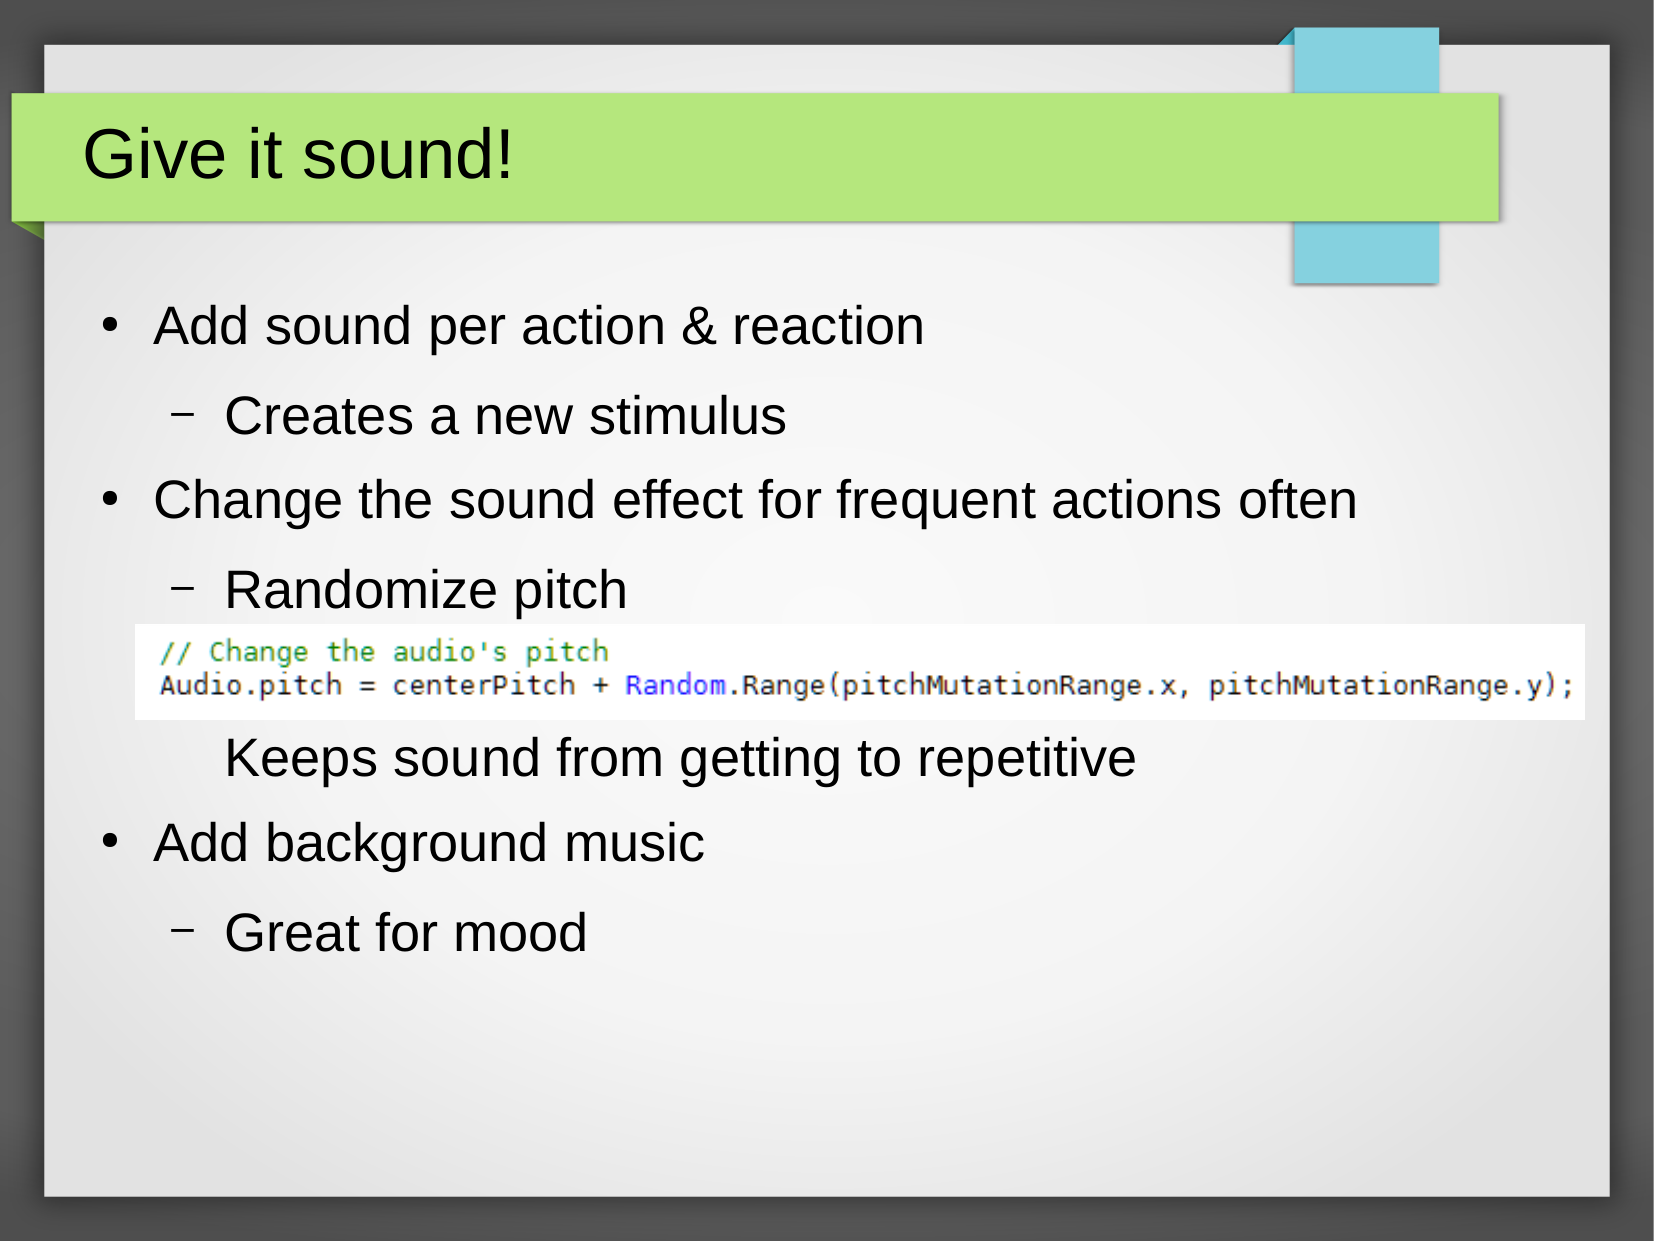

# Give it sound!
Add sound per action & reaction
Creates a new stimulus
Change the sound effect for frequent actions often
Randomize pitch
Keeps sound from getting to repetitive
Add background music
Great for mood